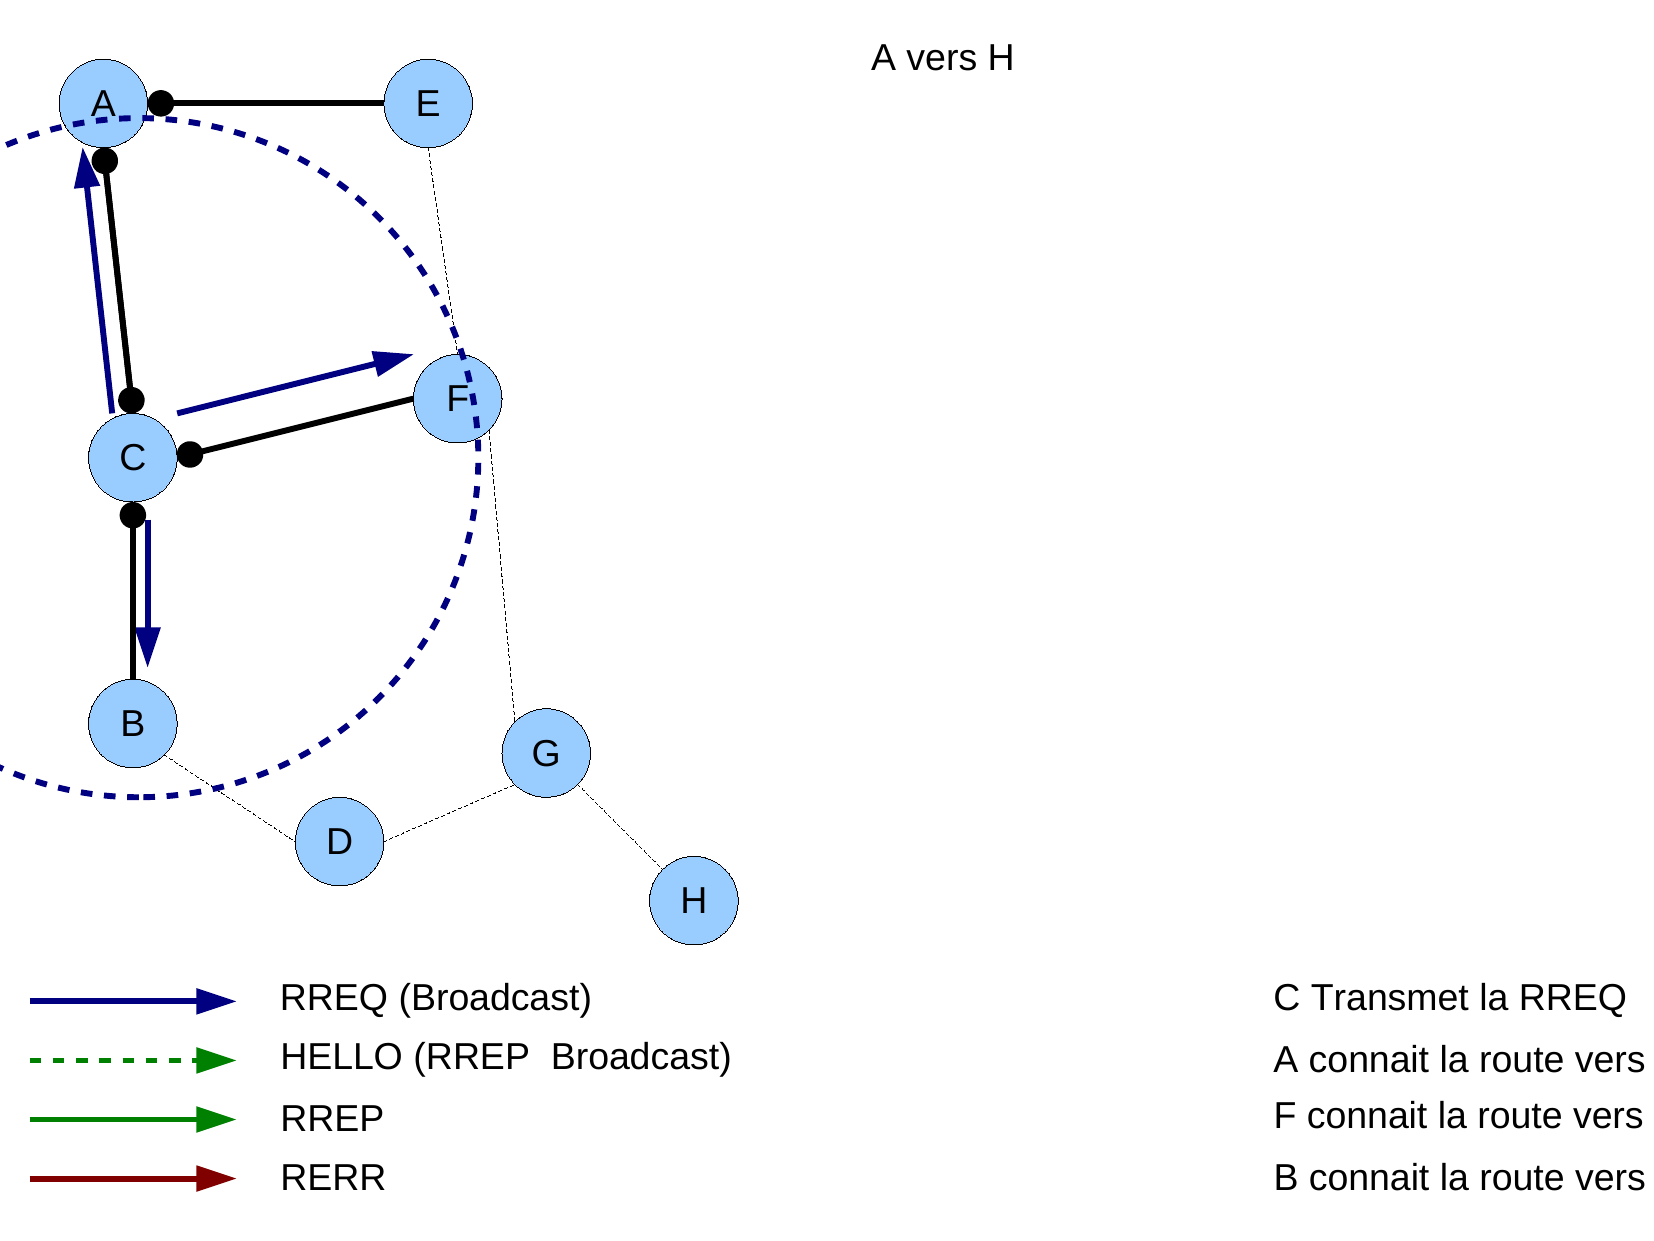

A vers H
A
E
F
C
B
G
D
H
RREQ (Broadcast)
C Transmet la RREQ
HELLO (RREP Broadcast)
A connait la route vers C
F connait la route vers C
RREP
RERR
B connait la route vers C